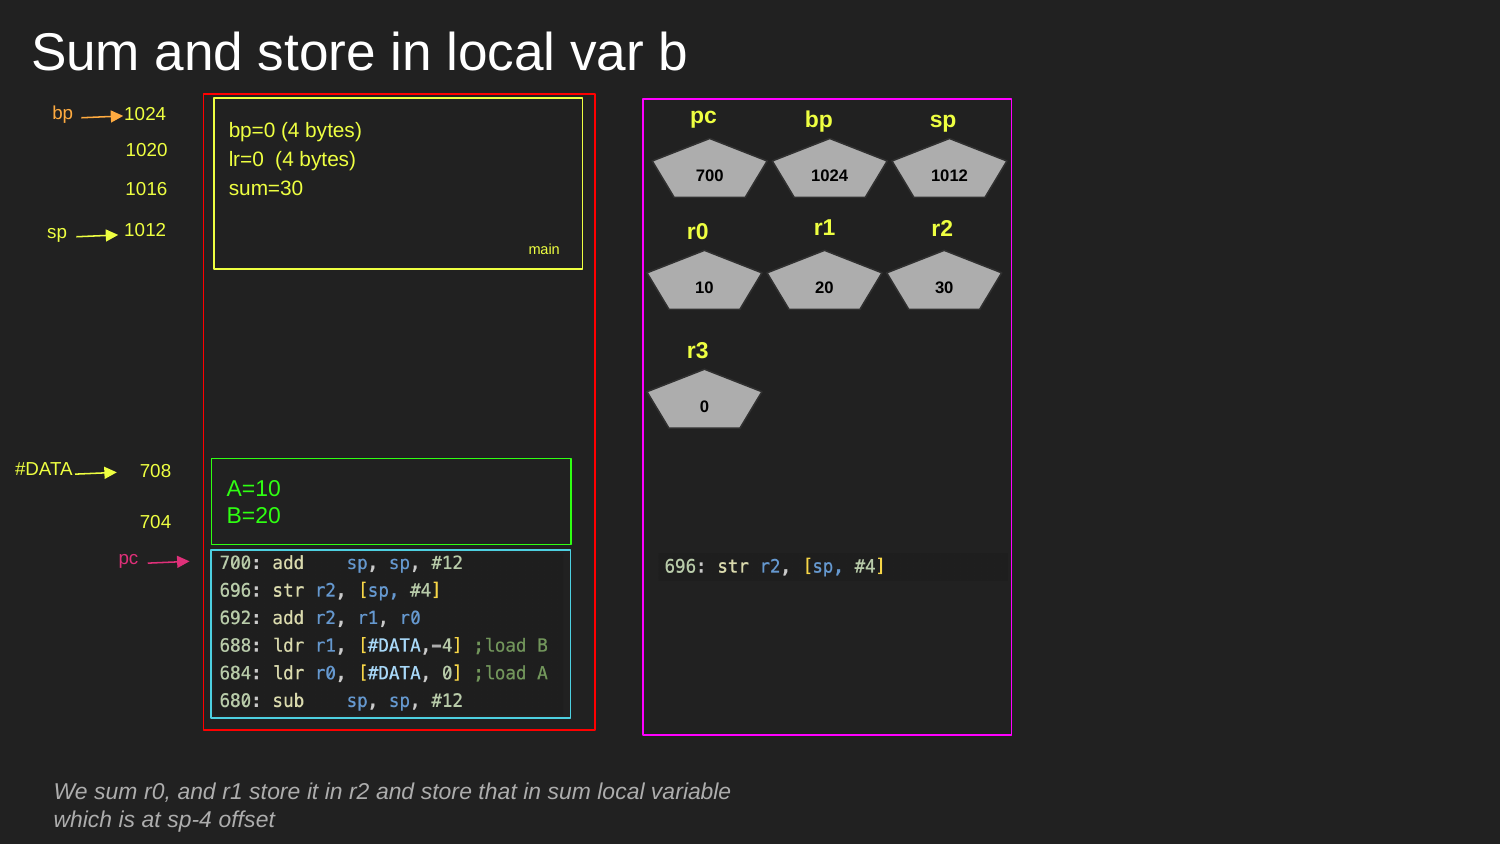

# Sum and store in local var b
bp
pc
1024
bp
sp
bp=0 (4 bytes)
lr=0 (4 bytes)
sum=30
1020
700
1024
1012
1016
r1
r2
r0
1012
sp
main
10
20
30
r3
0
#DATA
708
A=10
B=20
704
pc
-
We sum r0, and r1 store it in r2 and store that in sum local variable which is at sp-4 offset